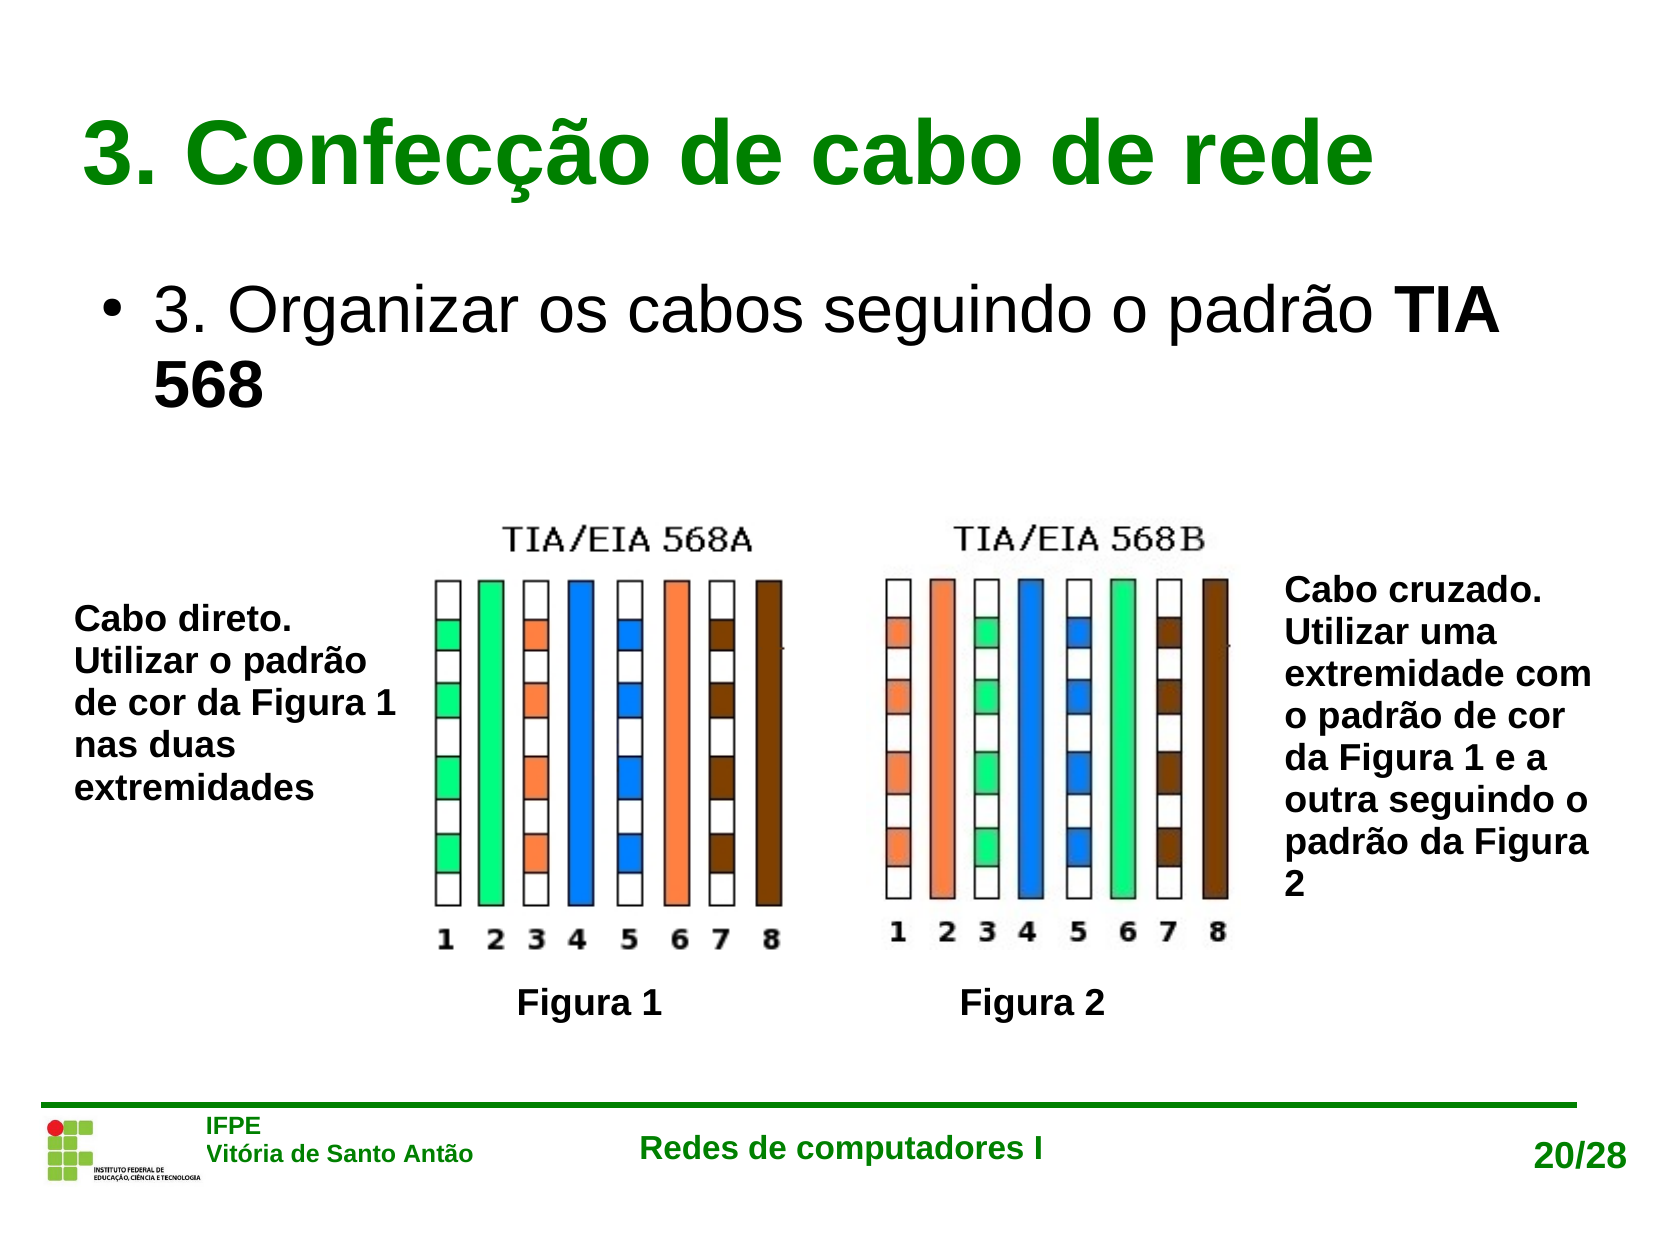

# 3. Confecção de cabo de rede
3. Organizar os cabos seguindo o padrão TIA 568
Cabo cruzado. Utilizar uma extremidade com o padrão de cor da Figura 1 e a outra seguindo o padrão da Figura 2
Cabo direto. Utilizar o padrão de cor da Figura 1 nas duas extremidades
Figura 1
Figura 2